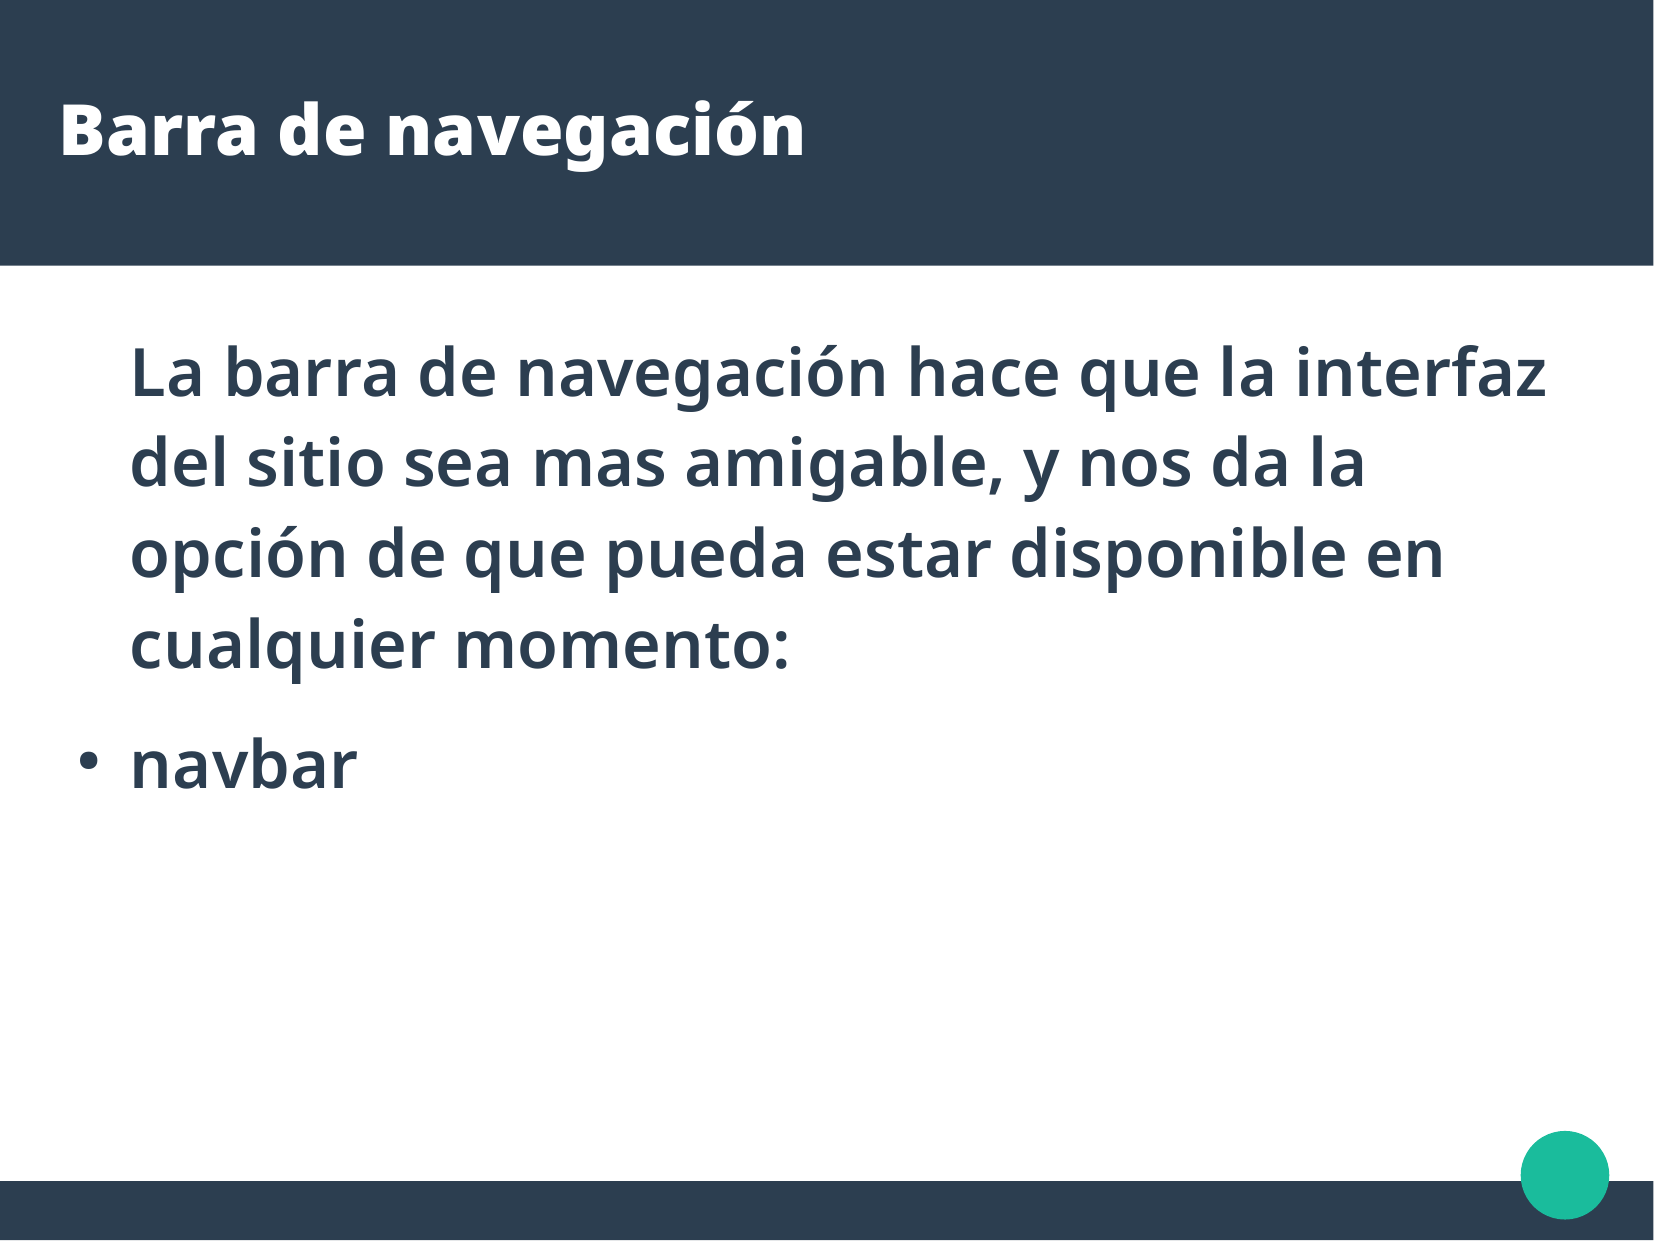

# Barra de navegación
La barra de navegación hace que la interfaz del sitio sea mas amigable, y nos da la opción de que pueda estar disponible en cualquier momento:
navbar